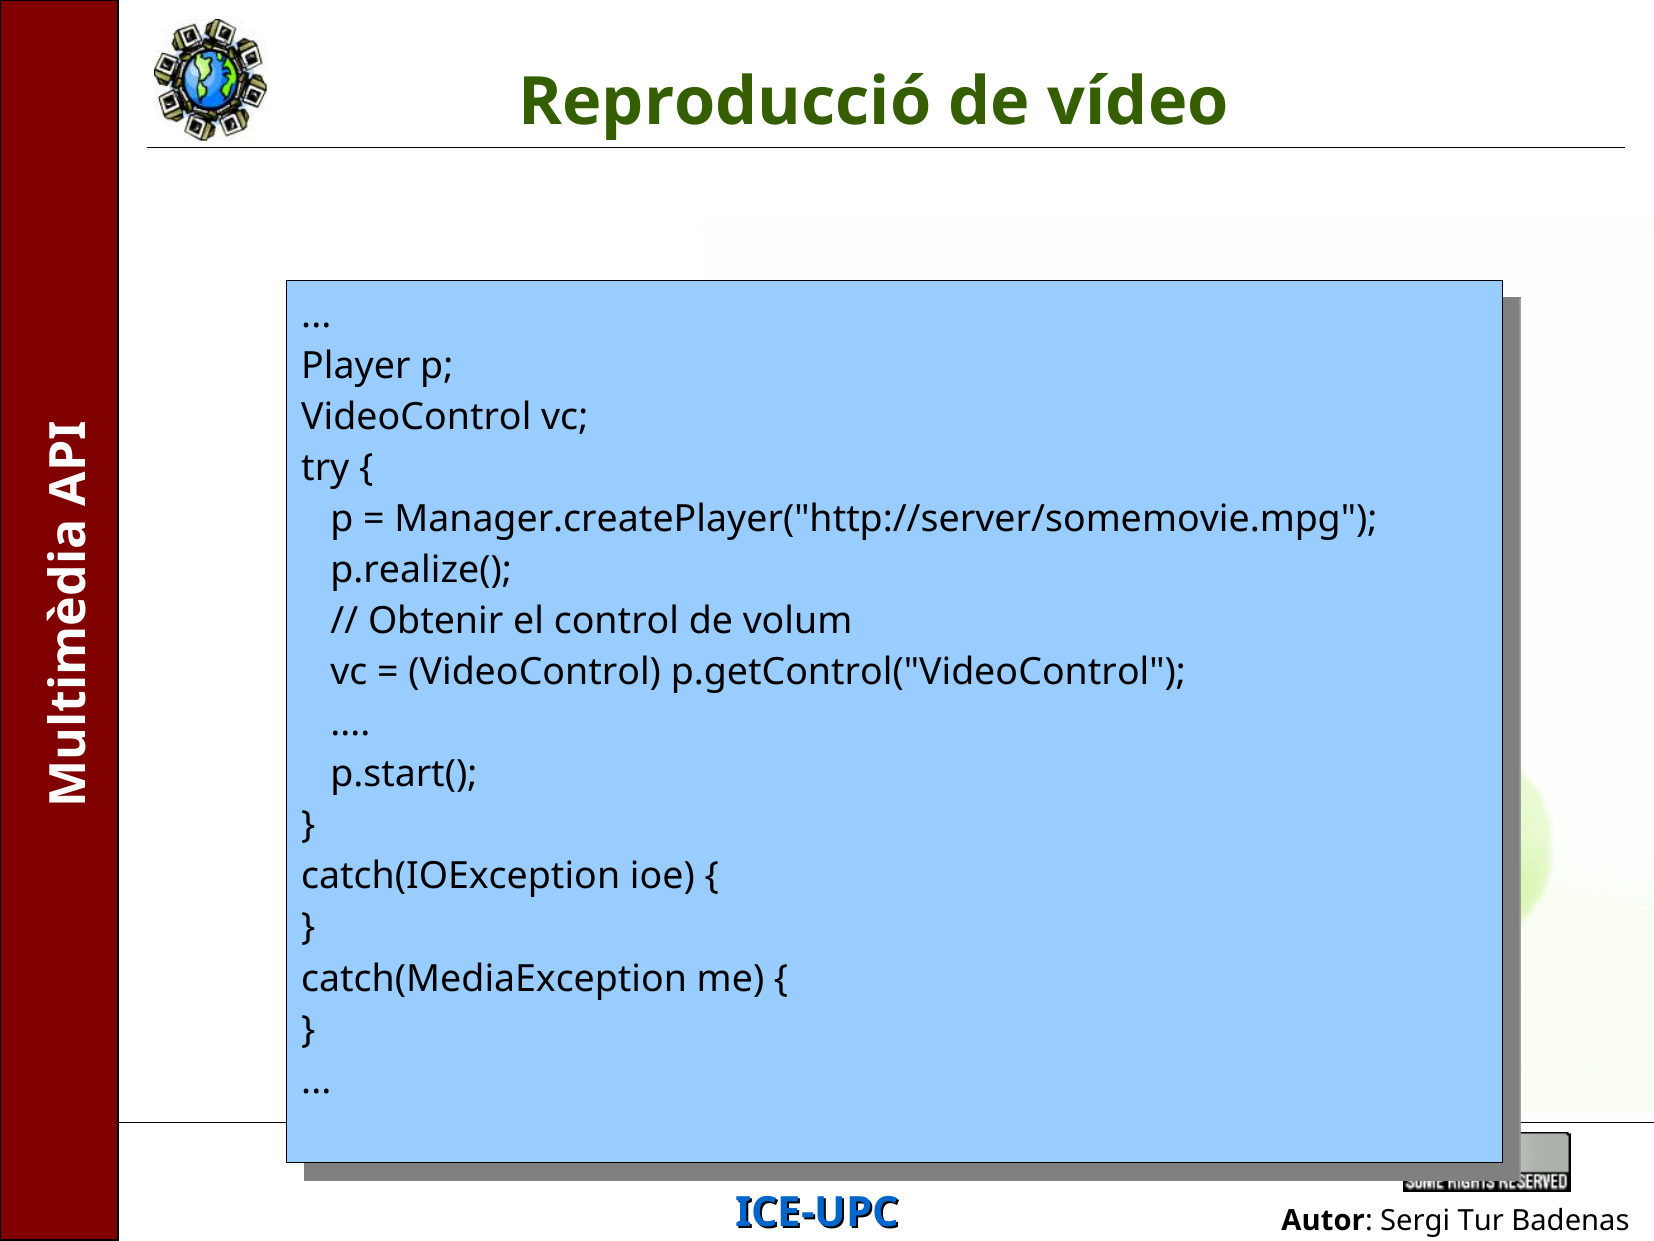

# Reproducció de vídeo
...
Player p;
VideoControl vc;
try {
 p = Manager.createPlayer("http://server/somemovie.mpg");
 p.realize();
 // Obtenir el control de volum
 vc = (VideoControl) p.getControl("VideoControl");
 ....
 p.start();
}
catch(IOException ioe) {
}
catch(MediaException me) {
}
...